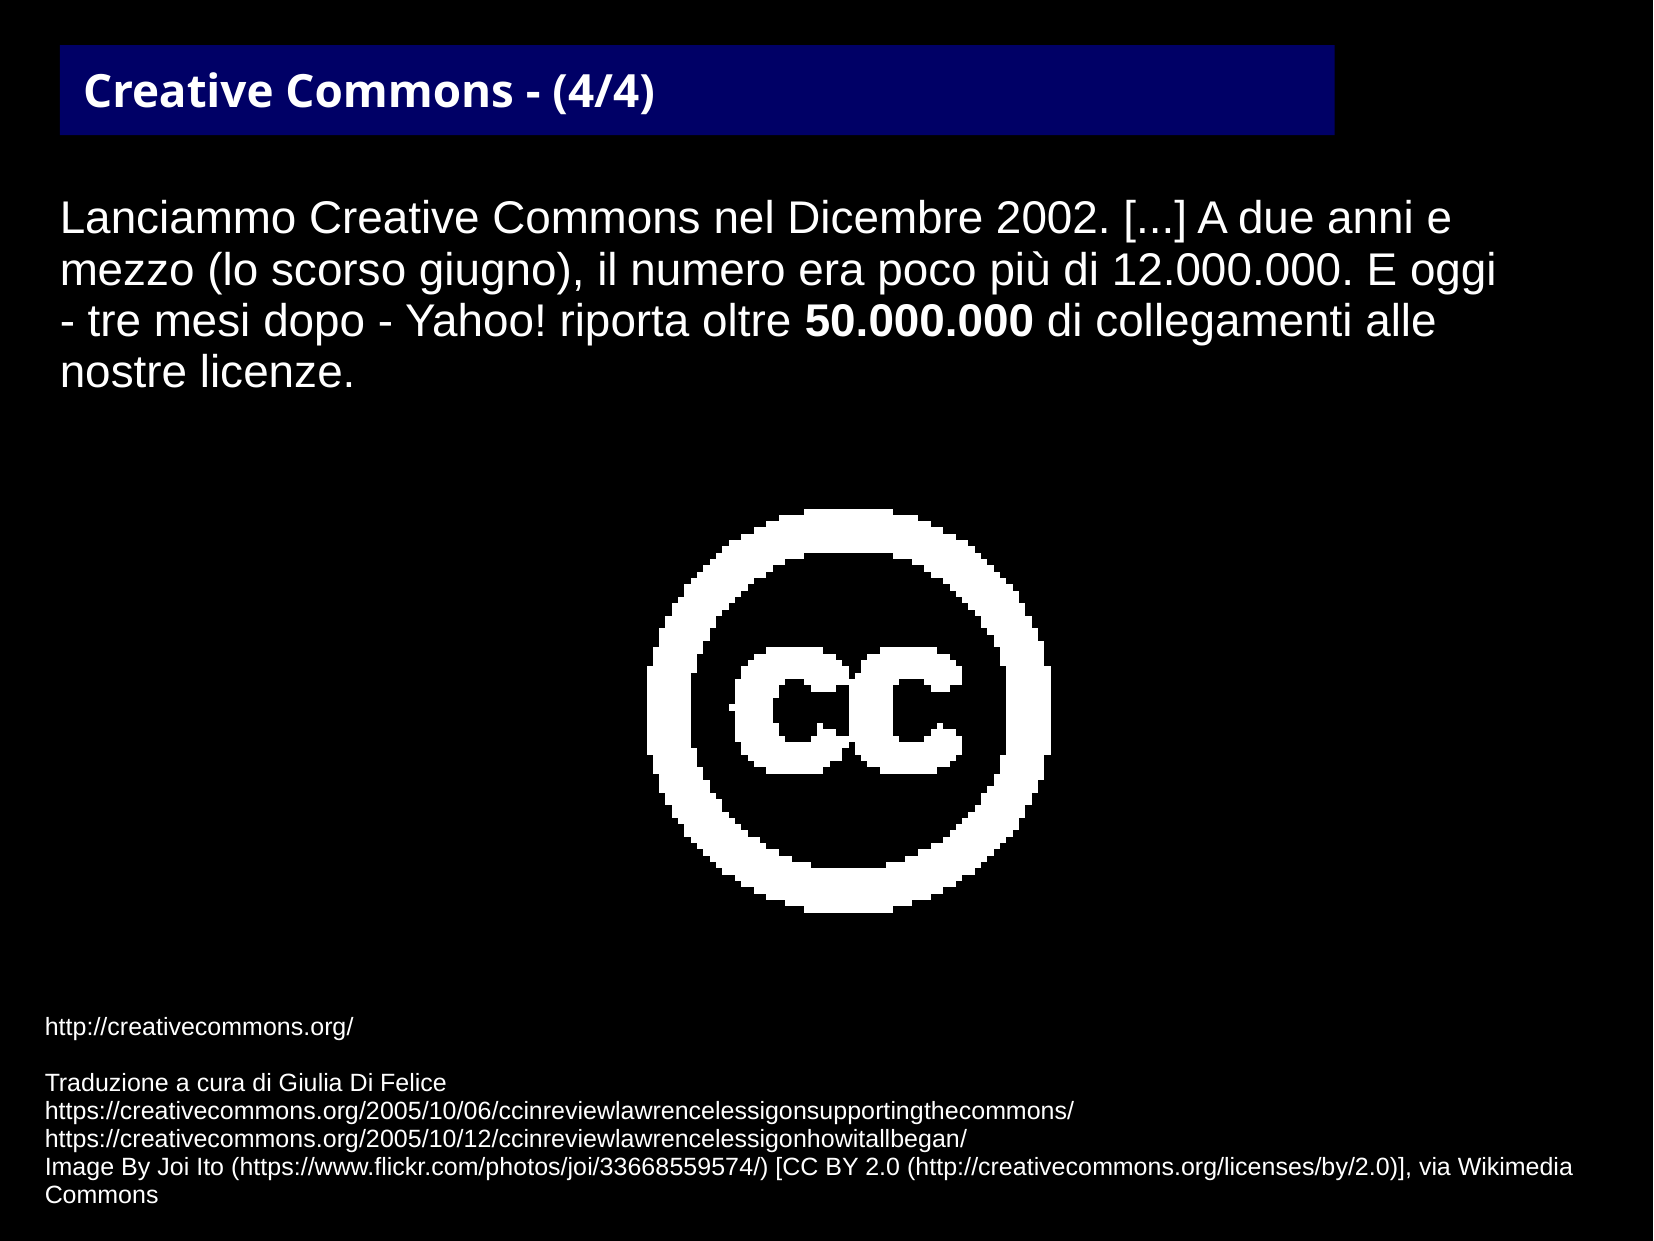

# Creative Commons - (4/4)
Lanciammo Creative Commons nel Dicembre 2002. [...] A due anni e mezzo (lo scorso giugno), il numero era poco più di 12.000.000. E oggi - tre mesi dopo - Yahoo! riporta oltre 50.000.000 di collegamenti alle nostre licenze.
http://creativecommons.org/
Traduzione a cura di Giulia Di Felice
https://creativecommons.org/2005/10/06/ccinreviewlawrencelessigonsupportingthecommons/
https://creativecommons.org/2005/10/12/ccinreviewlawrencelessigonhowitallbegan/
Image By Joi Ito (https://www.flickr.com/photos/joi/33668559574/) [CC BY 2.0 (http://creativecommons.org/licenses/by/2.0)], via Wikimedia Commons